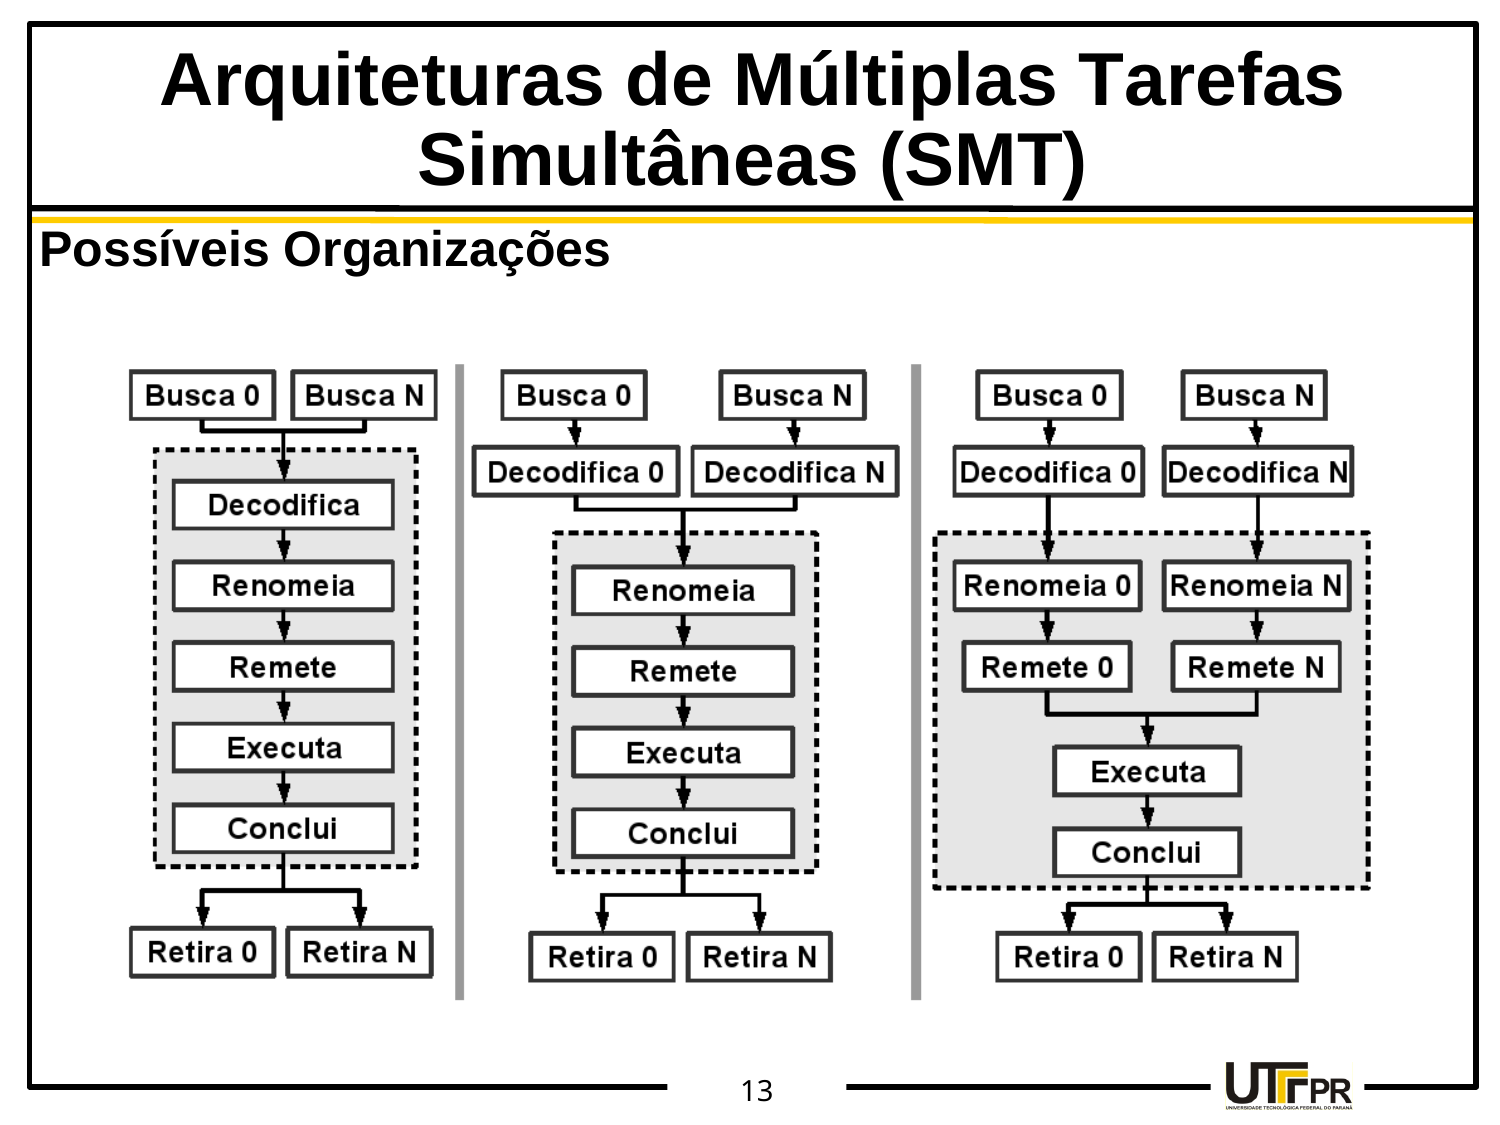

Arquiteturas de Múltiplas Tarefas Simultâneas (SMT)
# Possíveis Organizações